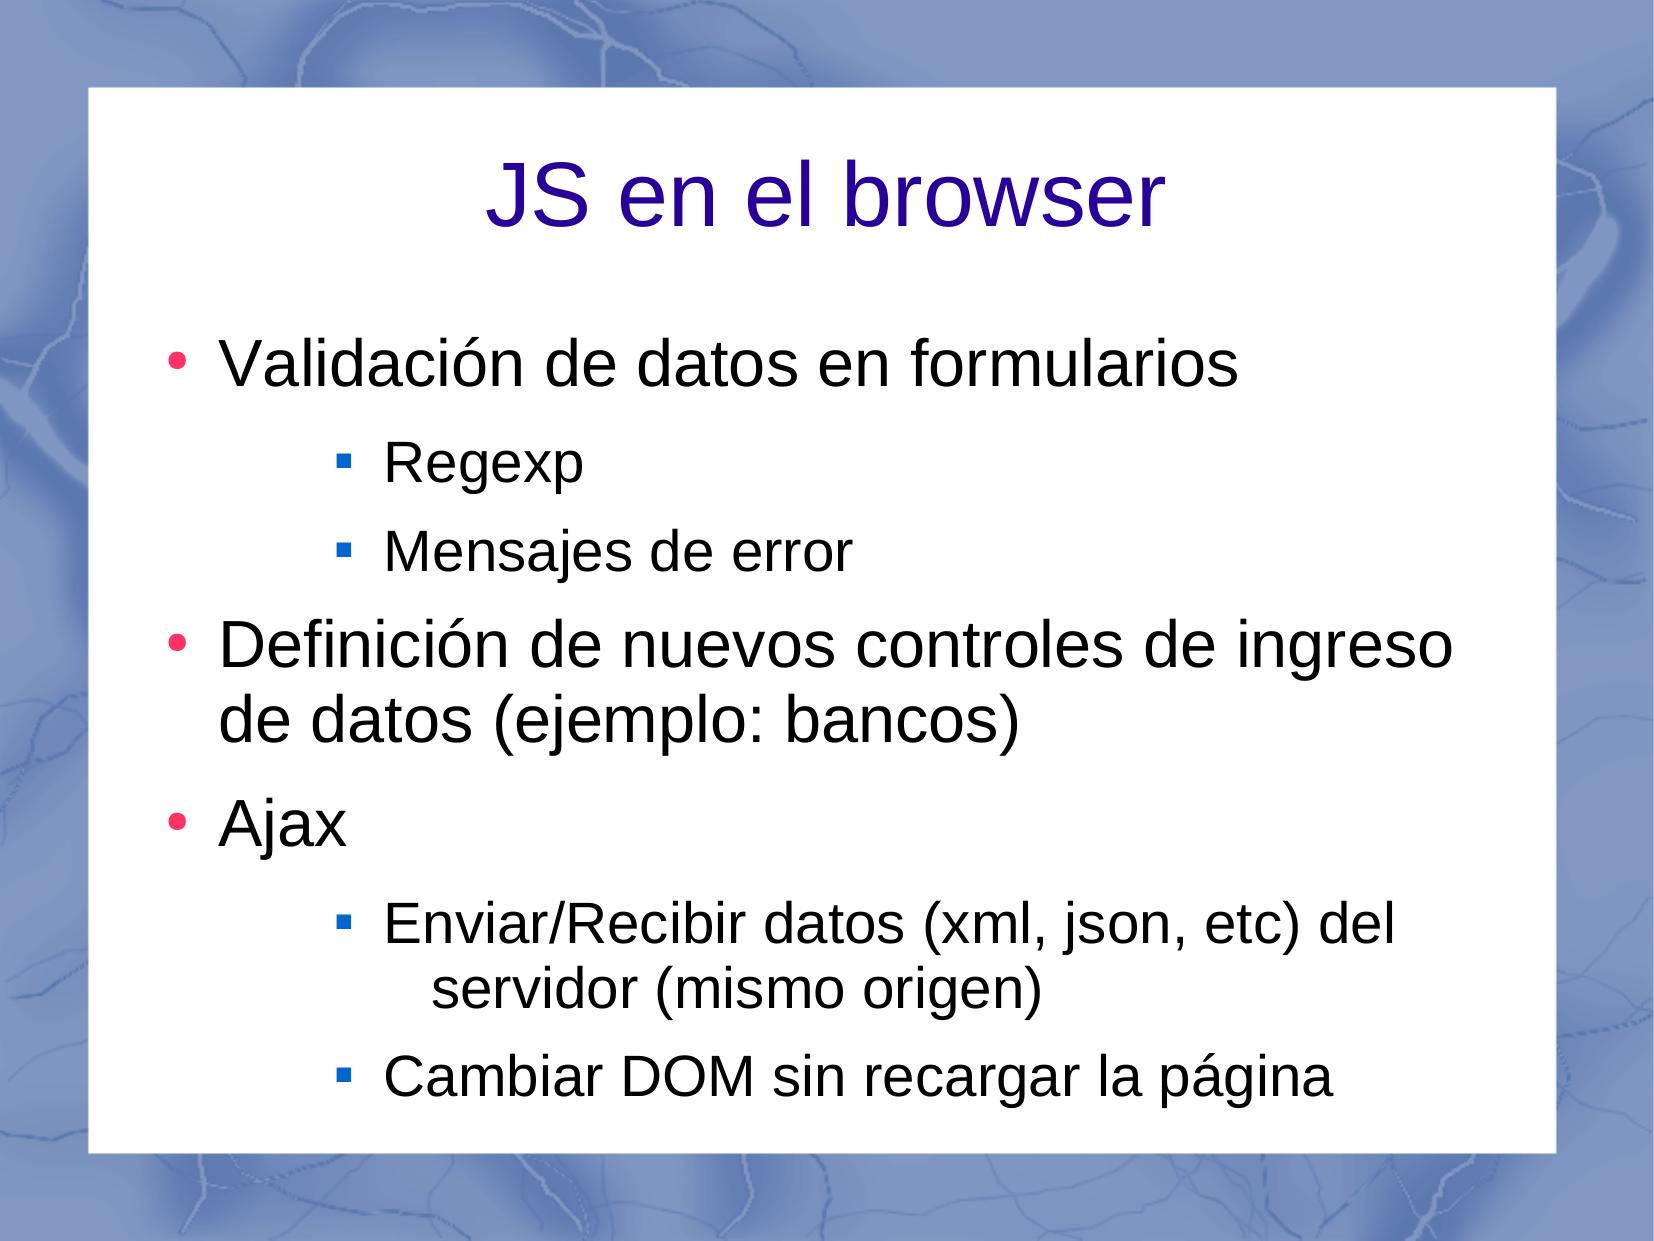

# JS en el browser
Validación de datos en formularios
Regexp
Mensajes de error
Definición de nuevos controles de ingreso de datos (ejemplo: bancos)
Ajax
Enviar/Recibir datos (xml, json, etc) del servidor (mismo origen)
Cambiar DOM sin recargar la página